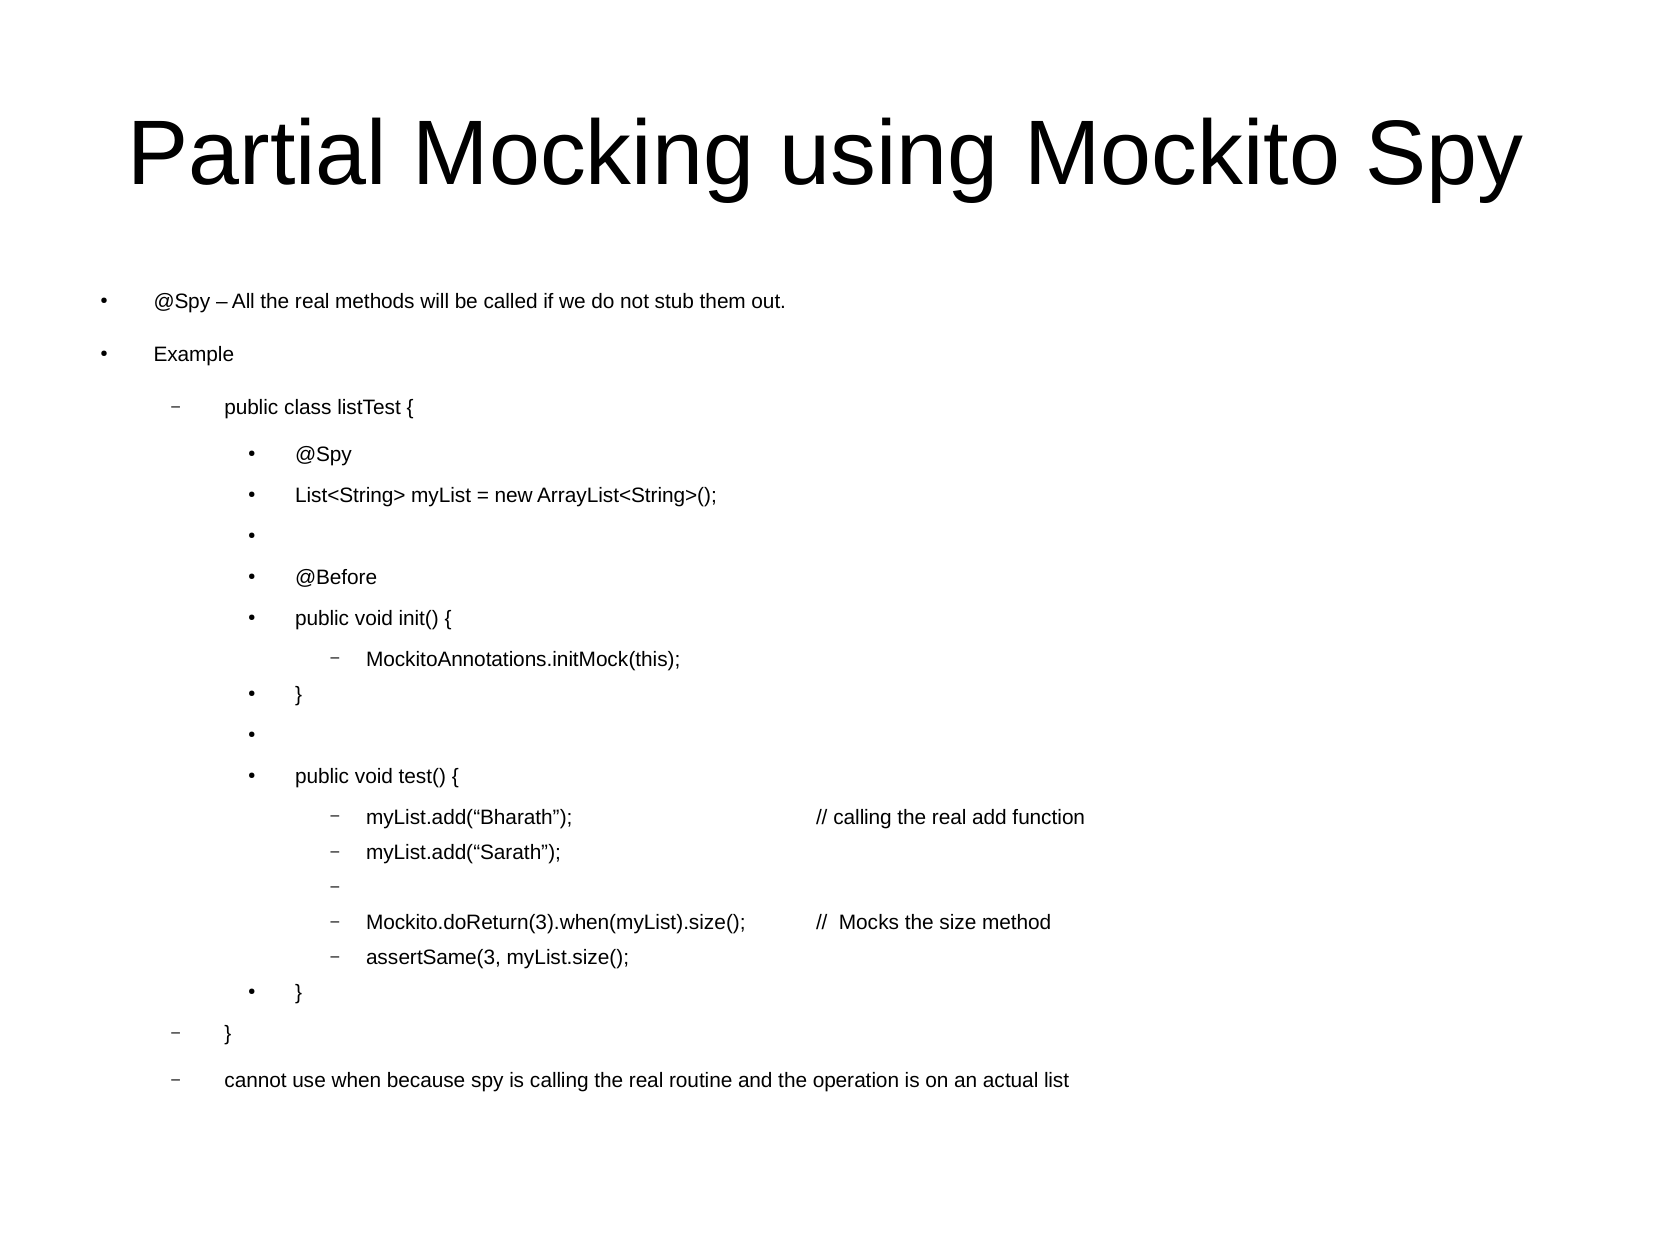

# Partial Mocking using Mockito Spy
@Spy – All the real methods will be called if we do not stub them out.
Example
public class listTest {
@Spy
List<String> myList = new ArrayList<String>();
@Before
public void init() {
MockitoAnnotations.initMock(this);
}
public void test() {
myList.add(“Bharath”);				// calling the real add function
myList.add(“Sarath”);
Mockito.doReturn(3).when(myList).size();	// Mocks the size method
assertSame(3, myList.size();
}
}
cannot use when because spy is calling the real routine and the operation is on an actual list